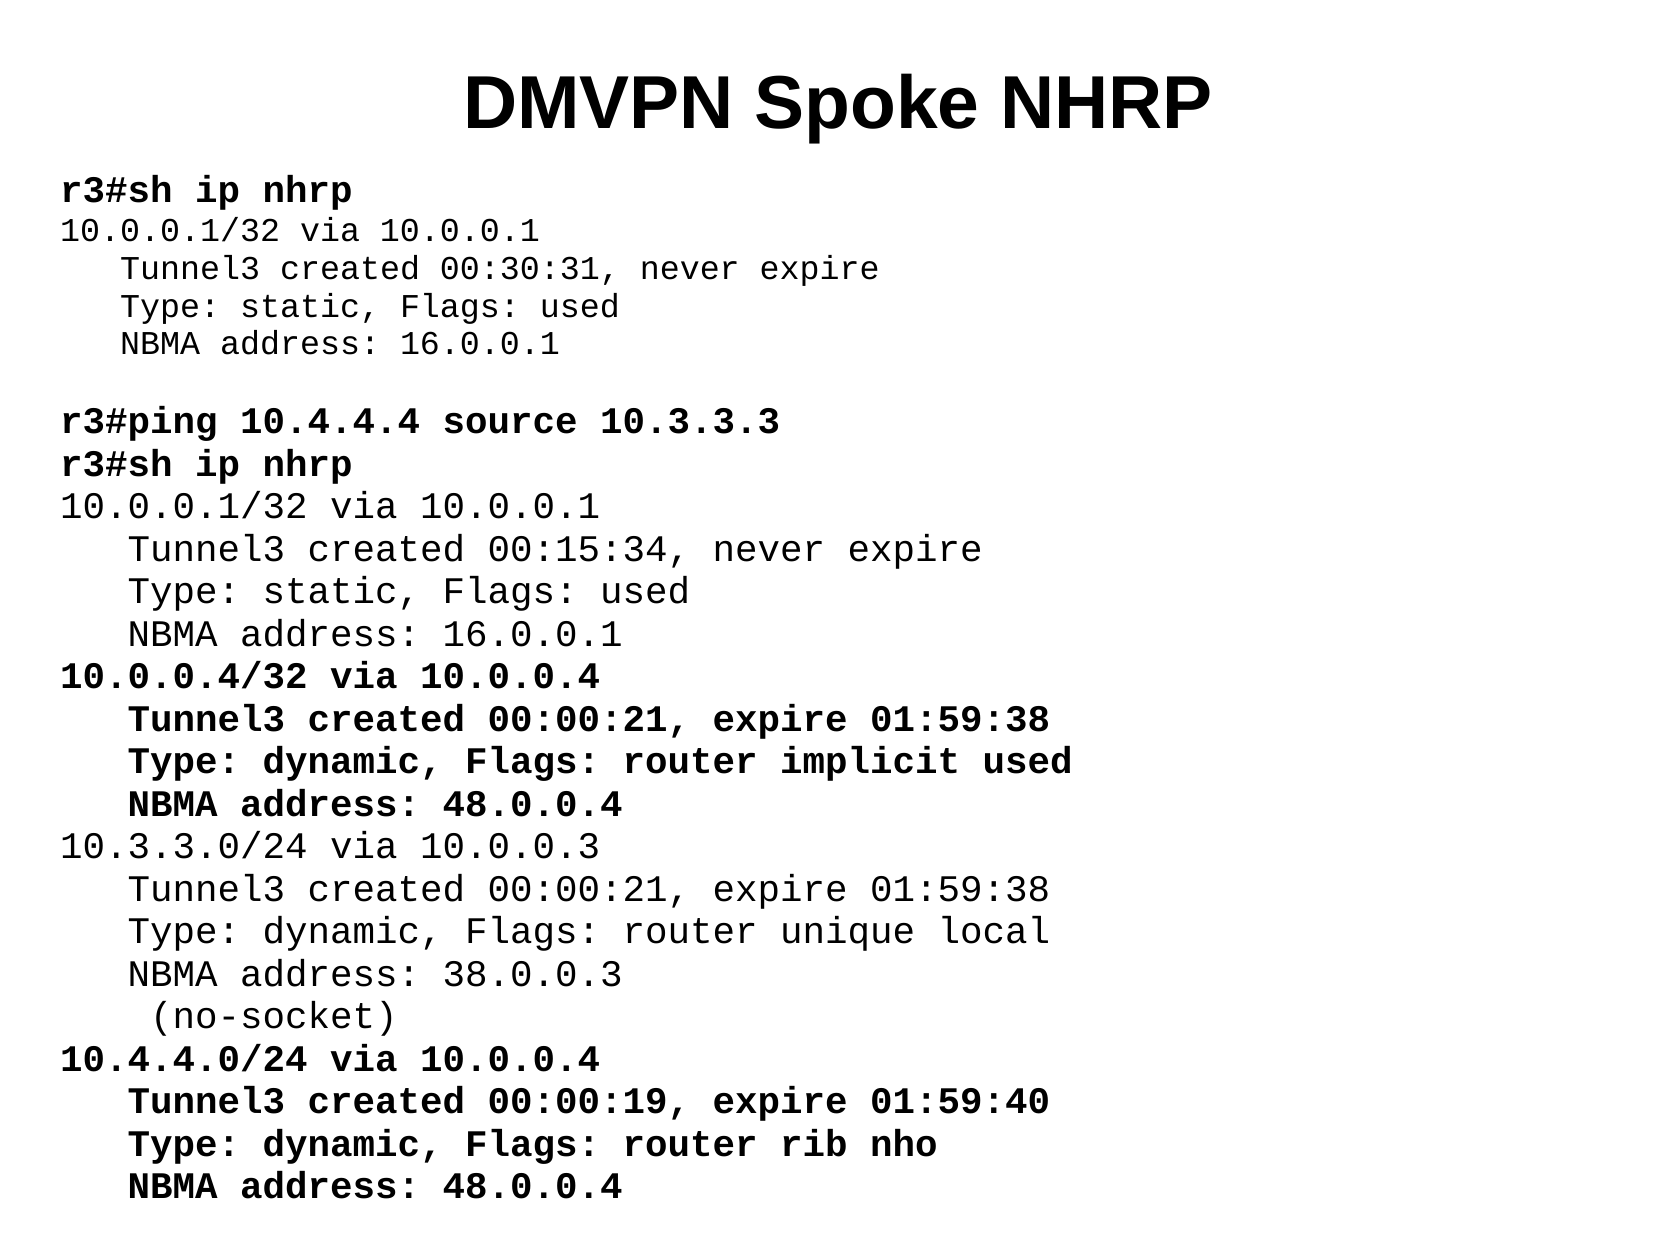

DMVPN Spoke NHRP
# r3#sh ip nhrp
10.0.0.1/32 via 10.0.0.1
 Tunnel3 created 00:30:31, never expire
 Type: static, Flags: used
 NBMA address: 16.0.0.1
r3#ping 10.4.4.4 source 10.3.3.3
r3#sh ip nhrp
10.0.0.1/32 via 10.0.0.1
 Tunnel3 created 00:15:34, never expire
 Type: static, Flags: used
 NBMA address: 16.0.0.1
10.0.0.4/32 via 10.0.0.4
 Tunnel3 created 00:00:21, expire 01:59:38
 Type: dynamic, Flags: router implicit used
 NBMA address: 48.0.0.4
10.3.3.0/24 via 10.0.0.3
 Tunnel3 created 00:00:21, expire 01:59:38
 Type: dynamic, Flags: router unique local
 NBMA address: 38.0.0.3
 (no-socket)
10.4.4.0/24 via 10.0.0.4
 Tunnel3 created 00:00:19, expire 01:59:40
 Type: dynamic, Flags: router rib nho
 NBMA address: 48.0.0.4